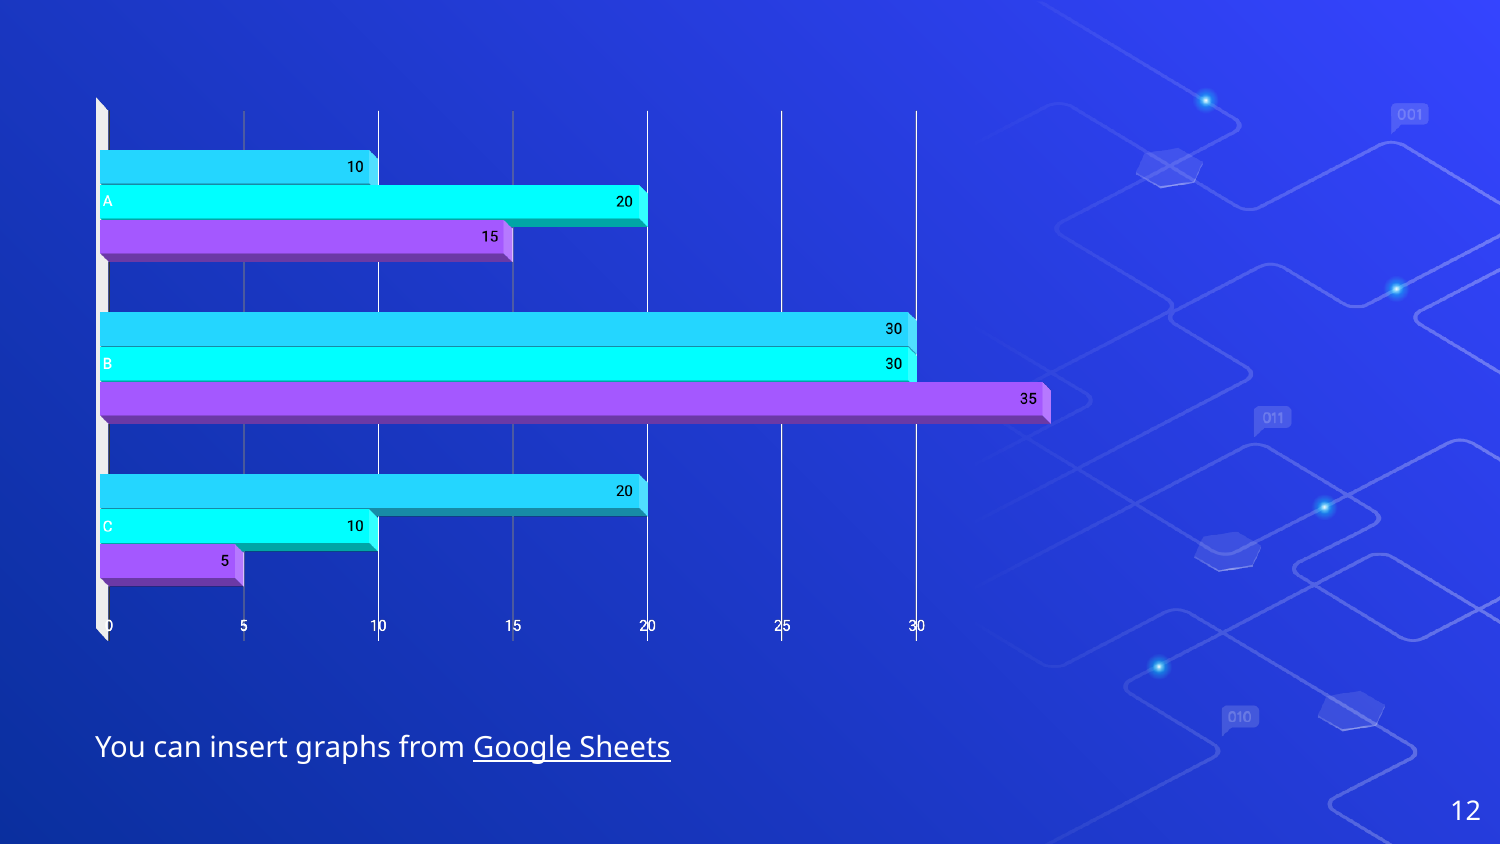

# You can insert graphs from Google Sheets